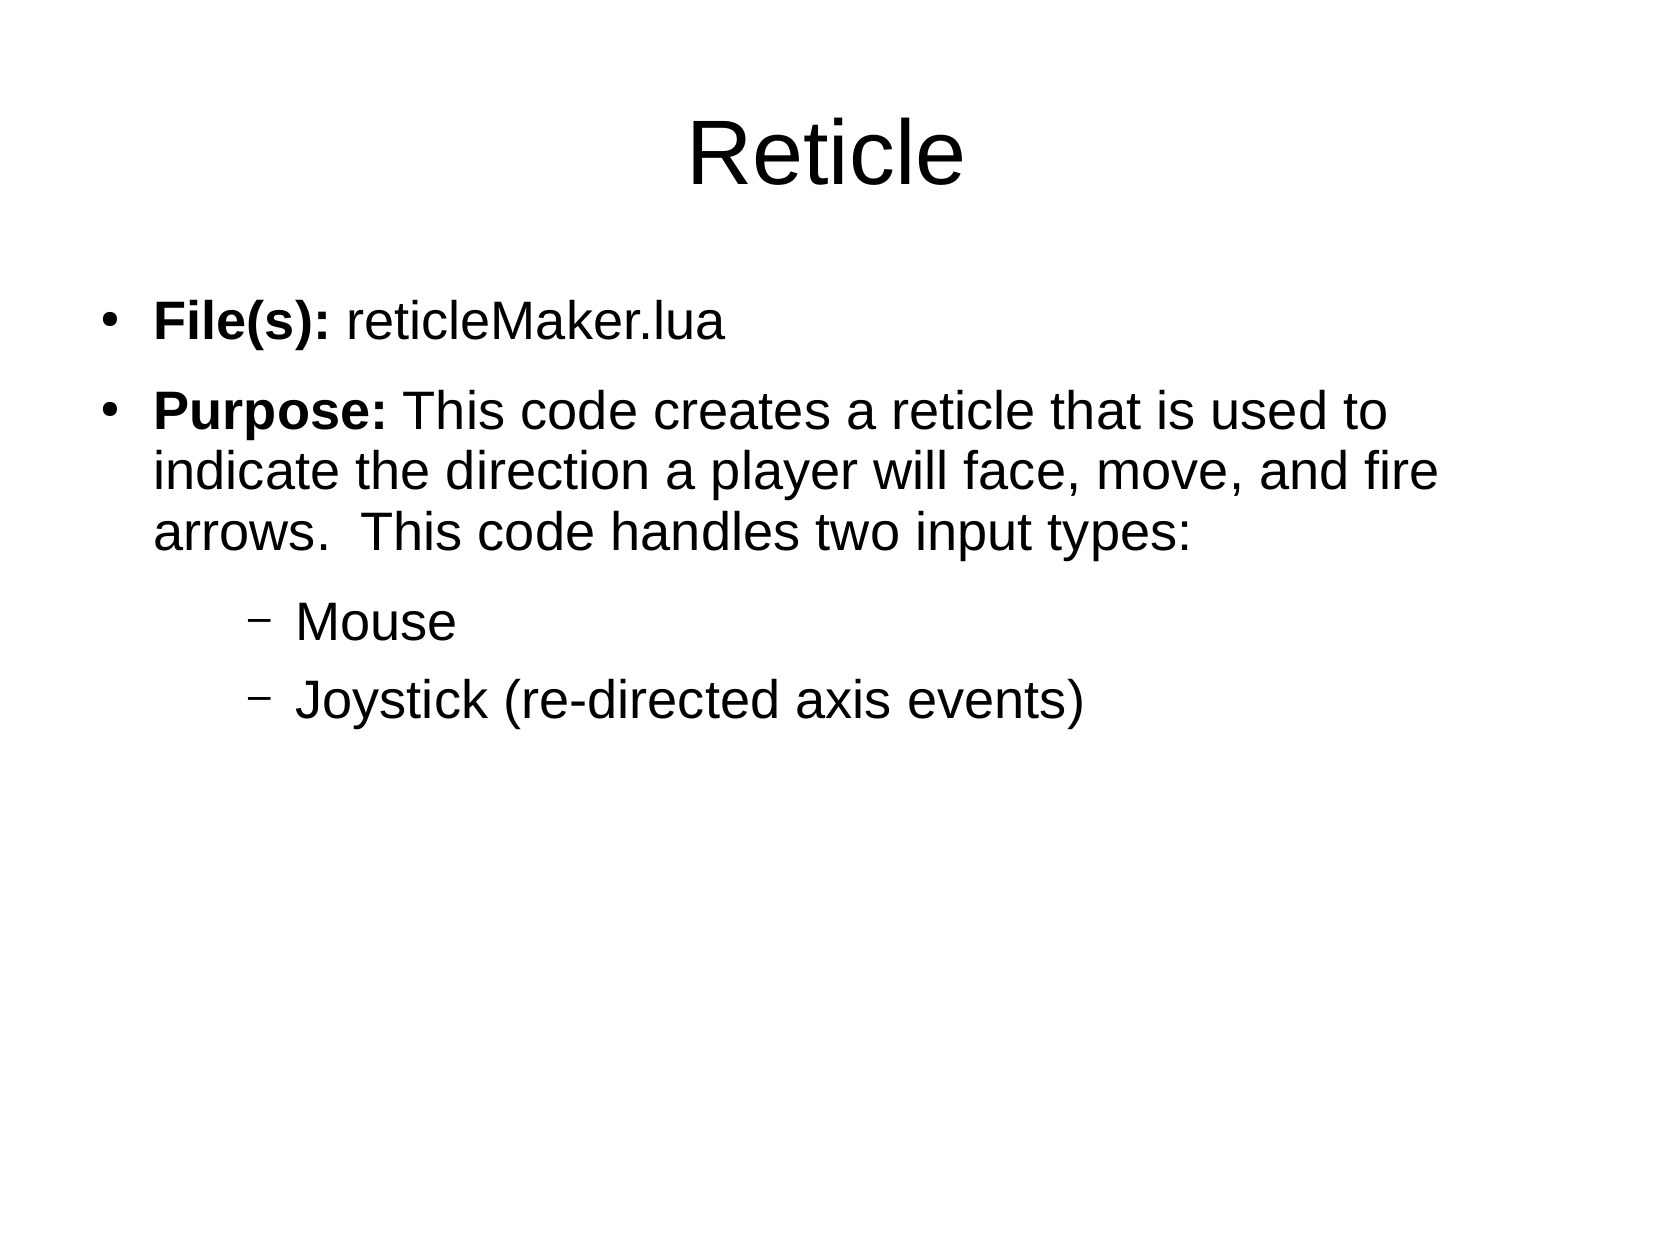

# Reticle
File(s): reticleMaker.lua
Purpose: This code creates a reticle that is used to indicate the direction a player will face, move, and fire arrows. This code handles two input types:
Mouse
Joystick (re-directed axis events)